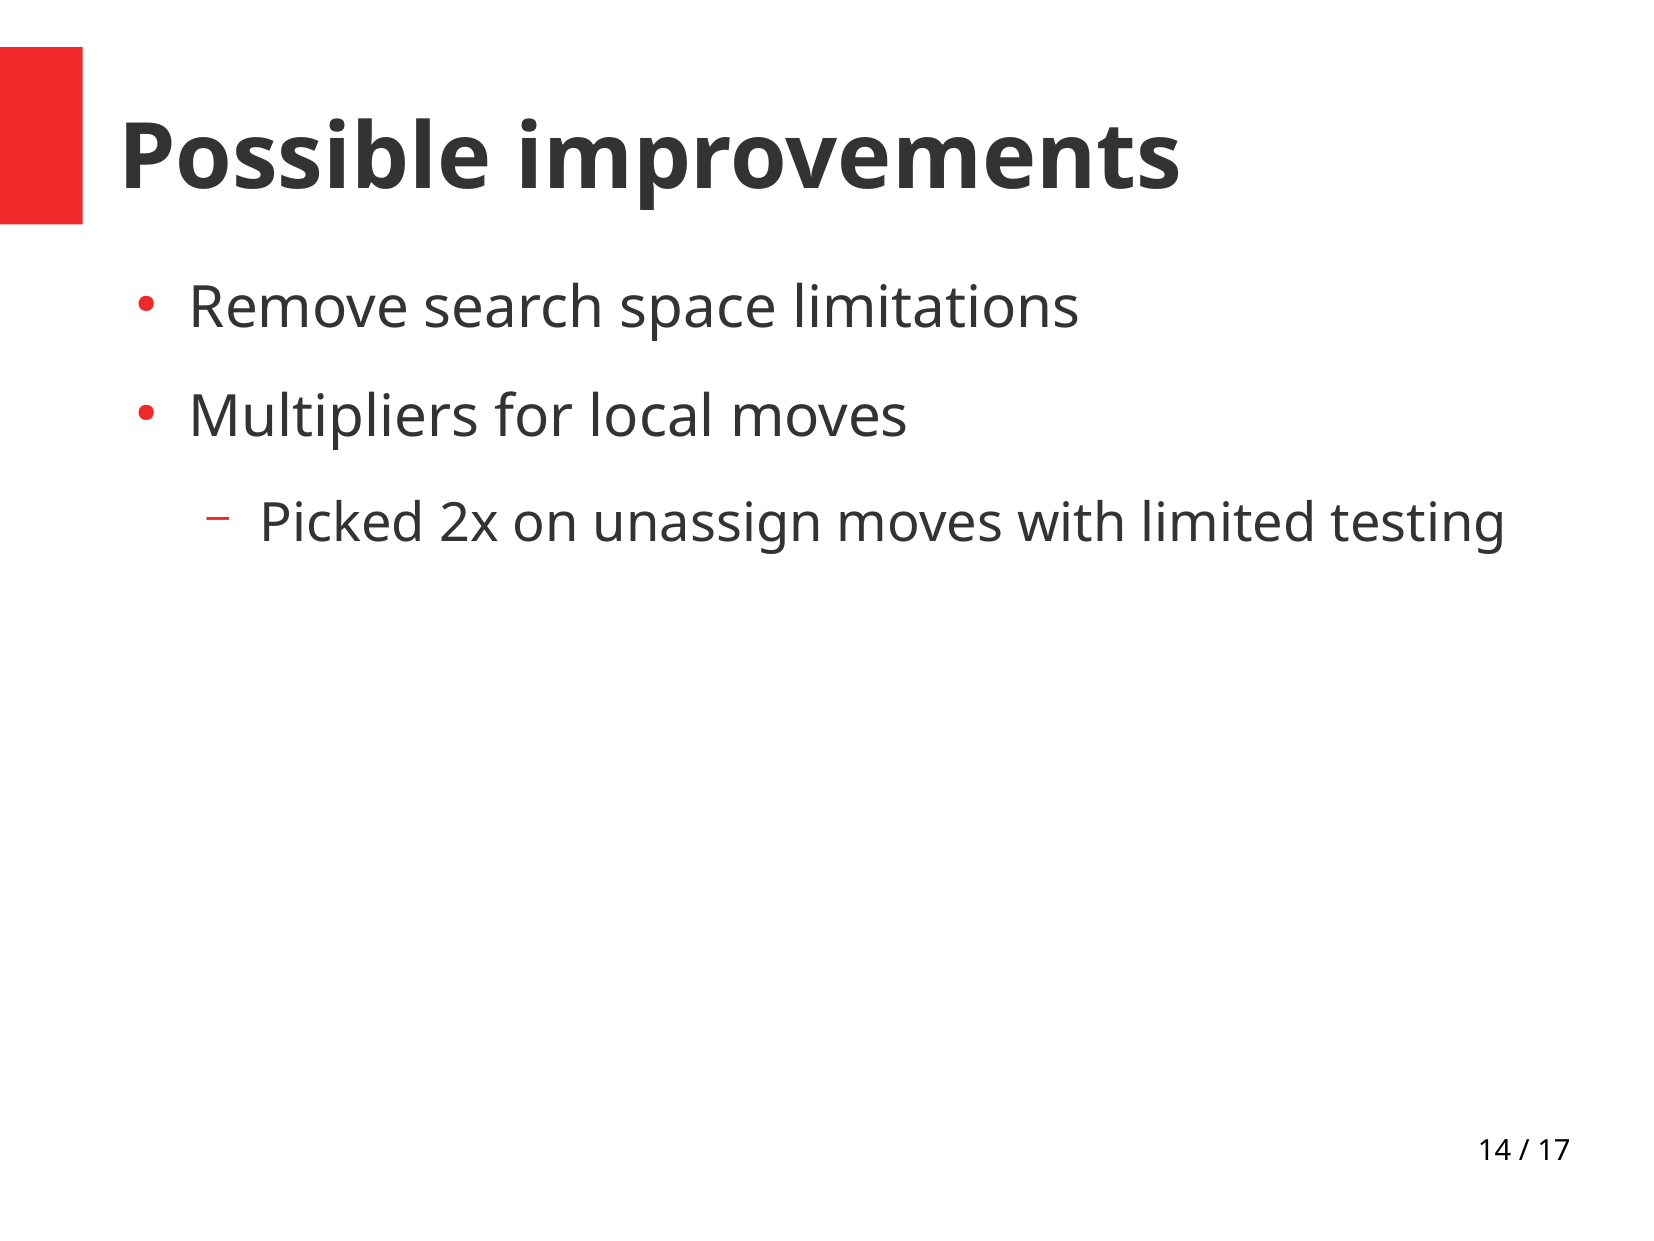

# Possible improvements
Remove search space limitations
Multipliers for local moves
Picked 2x on unassign moves with limited testing
14